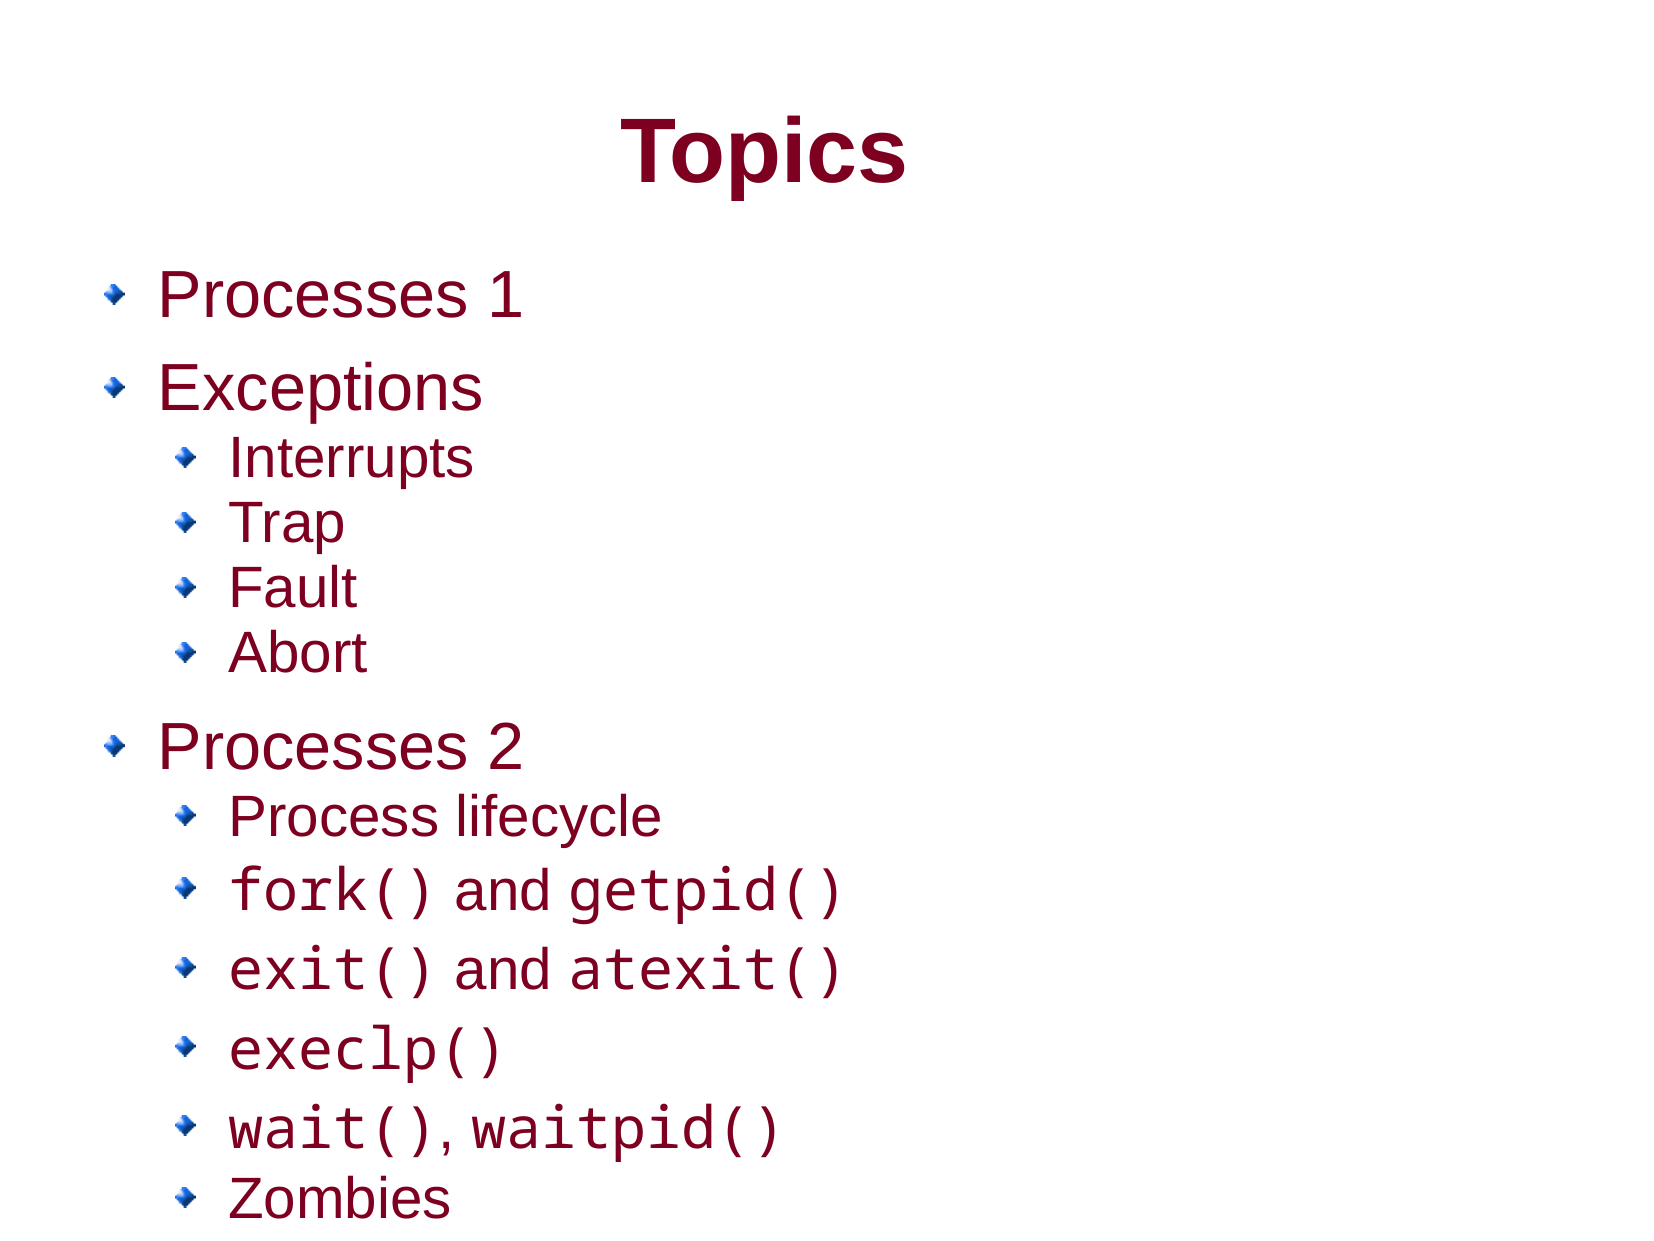

# Topics
Processes 1
Exceptions
Interrupts
Trap
Fault
Abort
Processes 2
Process lifecycle
fork() and getpid()
exit() and atexit()
execlp()
wait(), waitpid()
Zombies